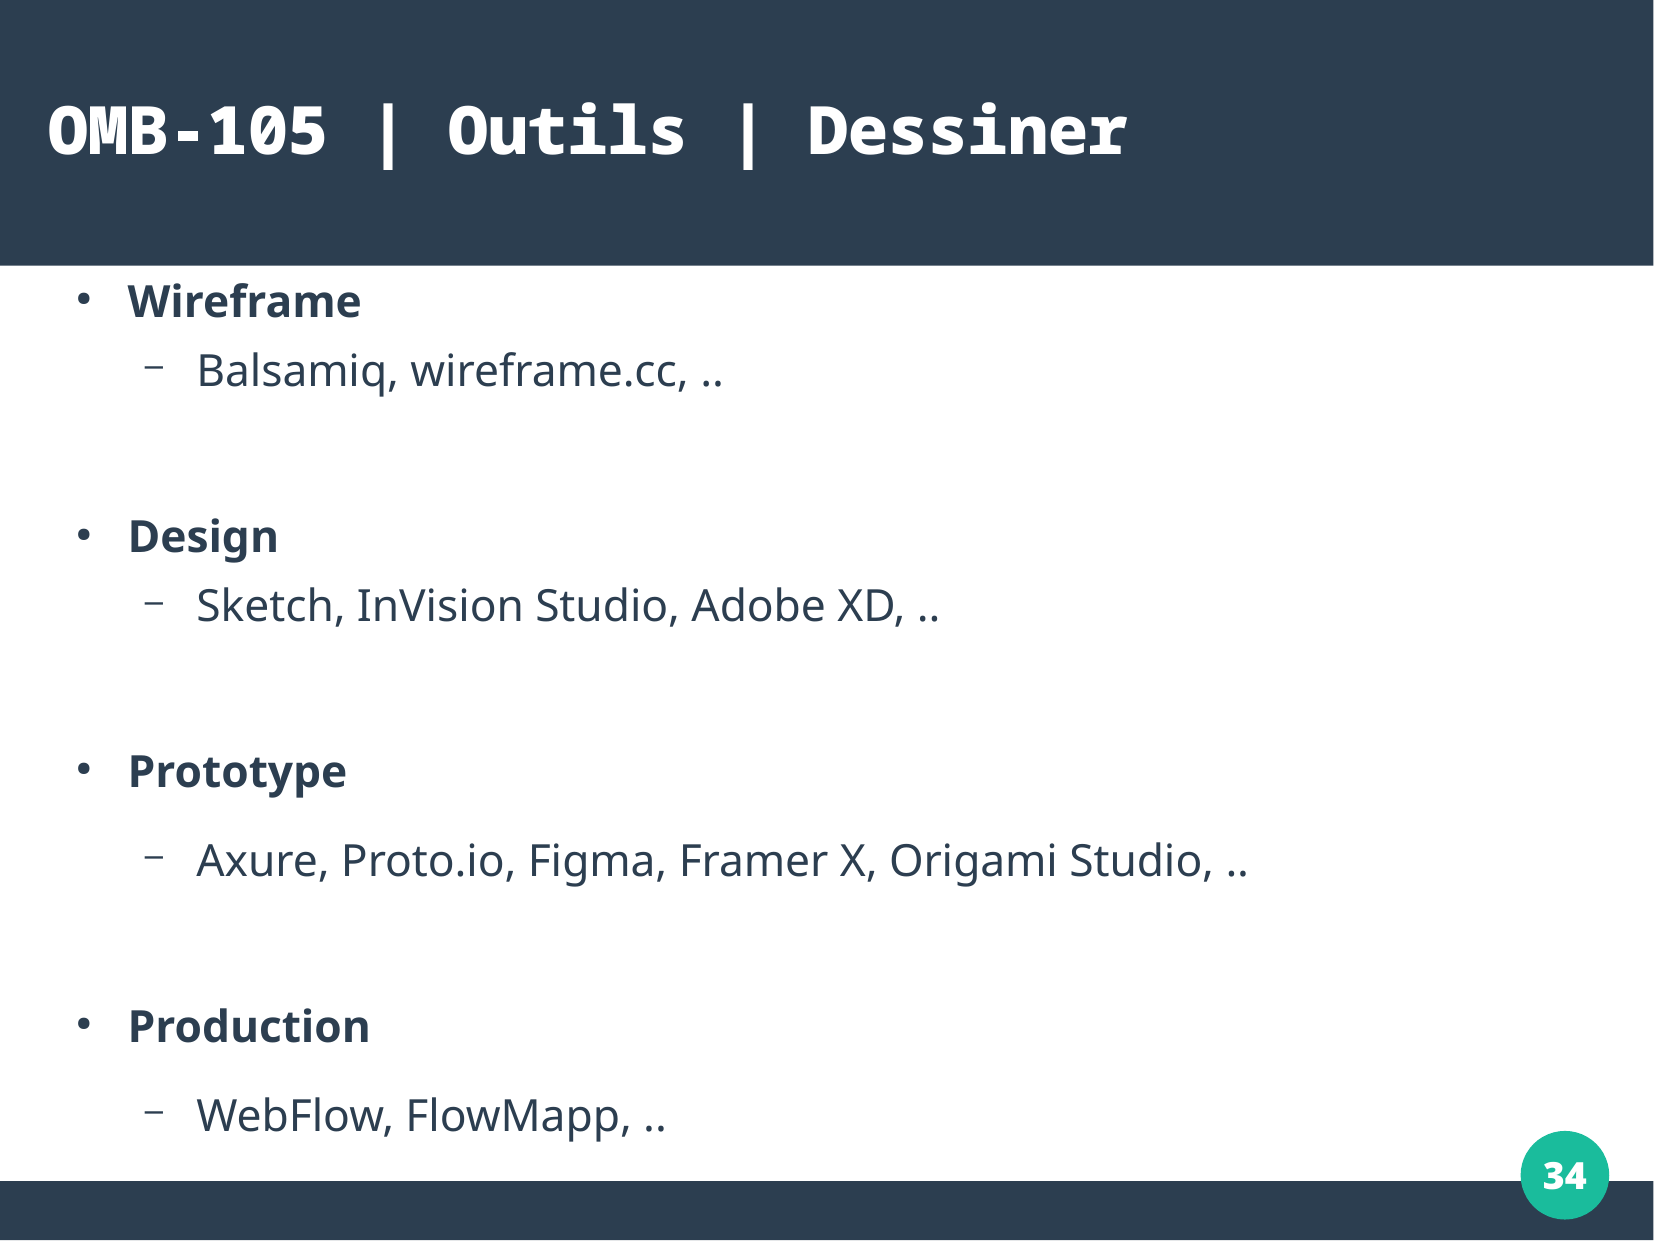

OMB-105 | Outils | Dessiner
# Wireframe
Balsamiq, wireframe.cc, ..
Design
Sketch, InVision Studio, Adobe XD, ..
Prototype
Axure, Proto.io, Figma, Framer X, Origami Studio, ..
Production
WebFlow, FlowMapp, ..
34